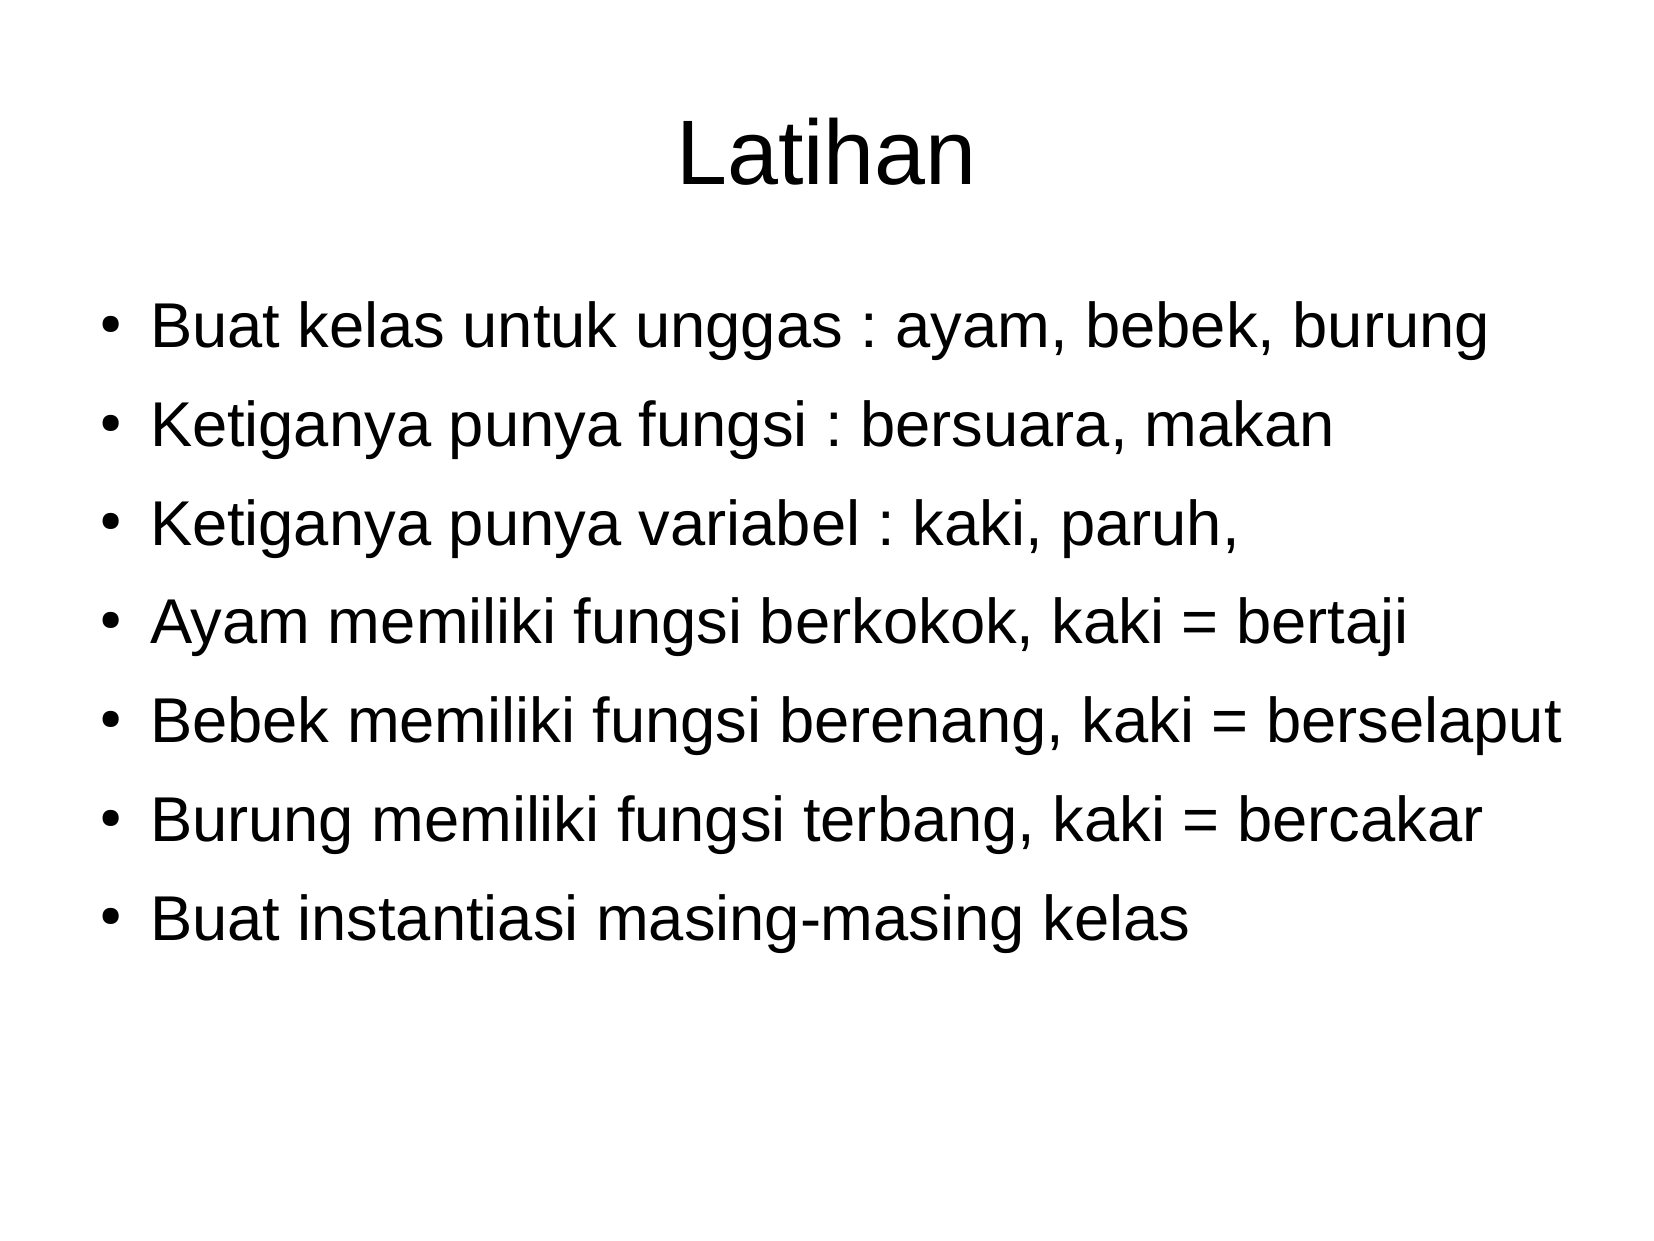

# Latihan
Buat kelas untuk unggas : ayam, bebek, burung
Ketiganya punya fungsi : bersuara, makan
Ketiganya punya variabel : kaki, paruh,
Ayam memiliki fungsi berkokok, kaki = bertaji
Bebek memiliki fungsi berenang, kaki = berselaput
Burung memiliki fungsi terbang, kaki = bercakar
Buat instantiasi masing-masing kelas